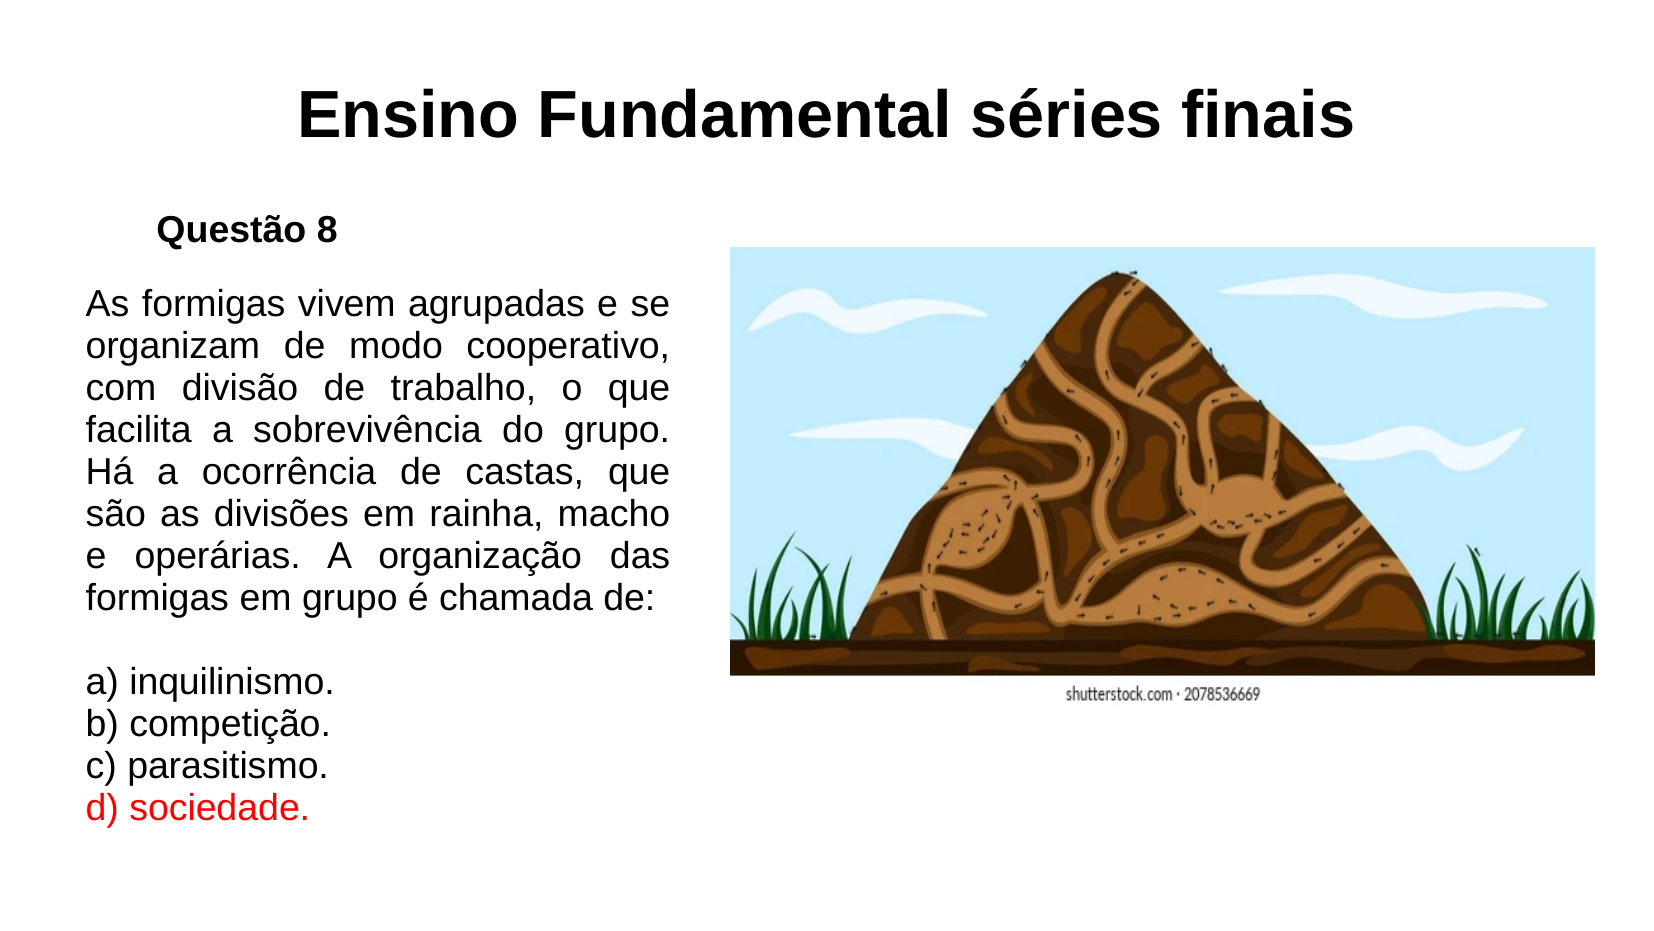

# Ensino Fundamental séries finais
Questão 8
As formigas vivem agrupadas e se organizam de modo cooperativo, com divisão de trabalho, o que facilita a sobrevivência do grupo. Há a ocorrência de castas, que são as divisões em rainha, macho e operárias. A organização das formigas em grupo é chamada de:
a) inquilinismo.
b) competição.
c) parasitismo.
d) sociedade.